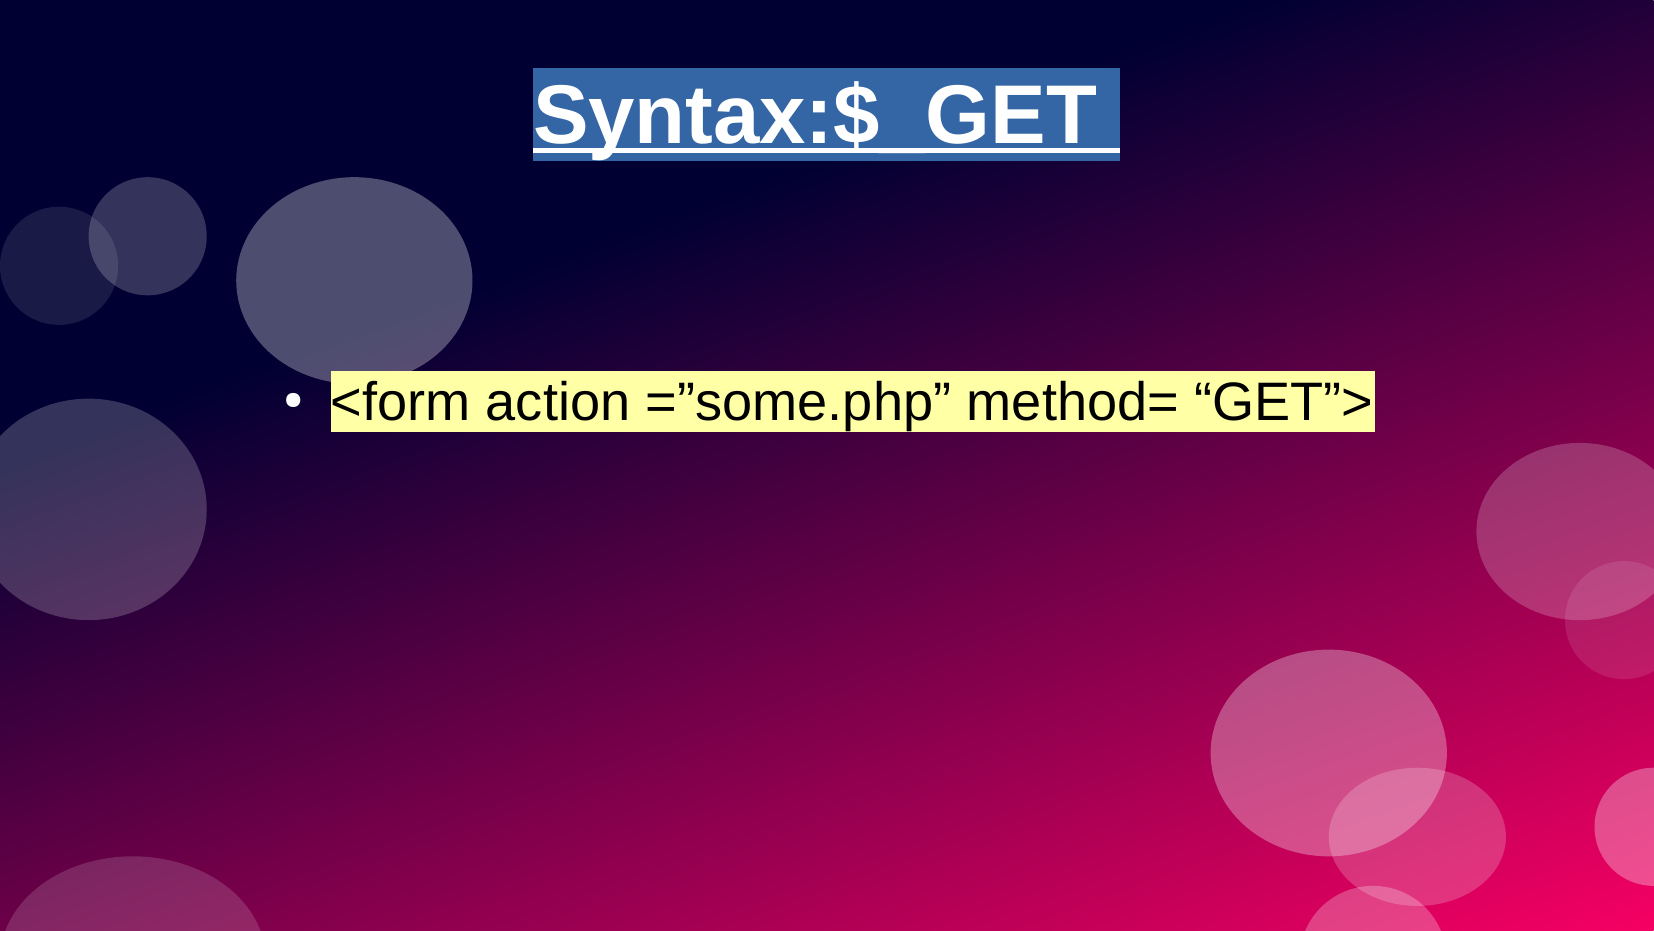

# Syntax:$_GET
<form action =”some.php” method= “GET”>